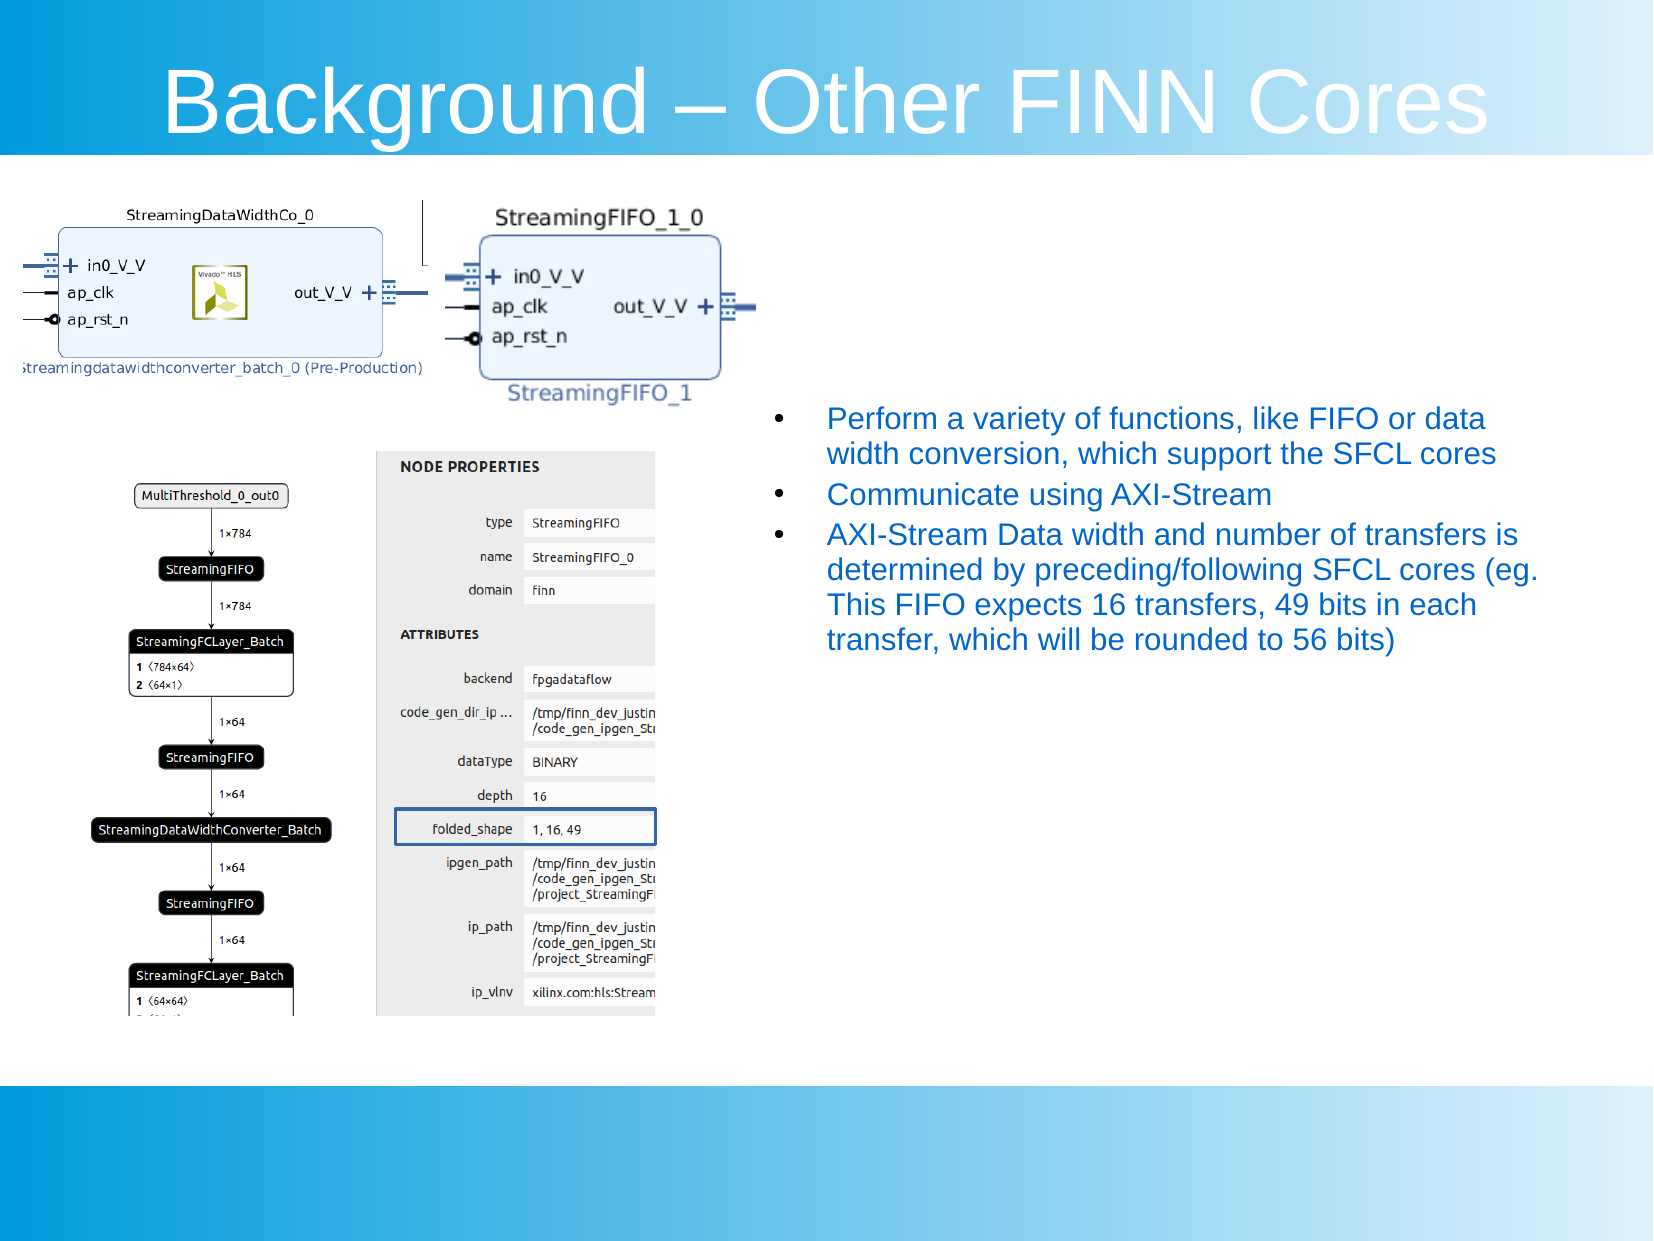

# Background – Other FINN Cores
Perform a variety of functions, like FIFO or data width conversion, which support the SFCL cores
Communicate using AXI-Stream
AXI-Stream Data width and number of transfers is determined by preceding/following SFCL cores (eg. This FIFO expects 16 transfers, 49 bits in each transfer, which will be rounded to 56 bits)